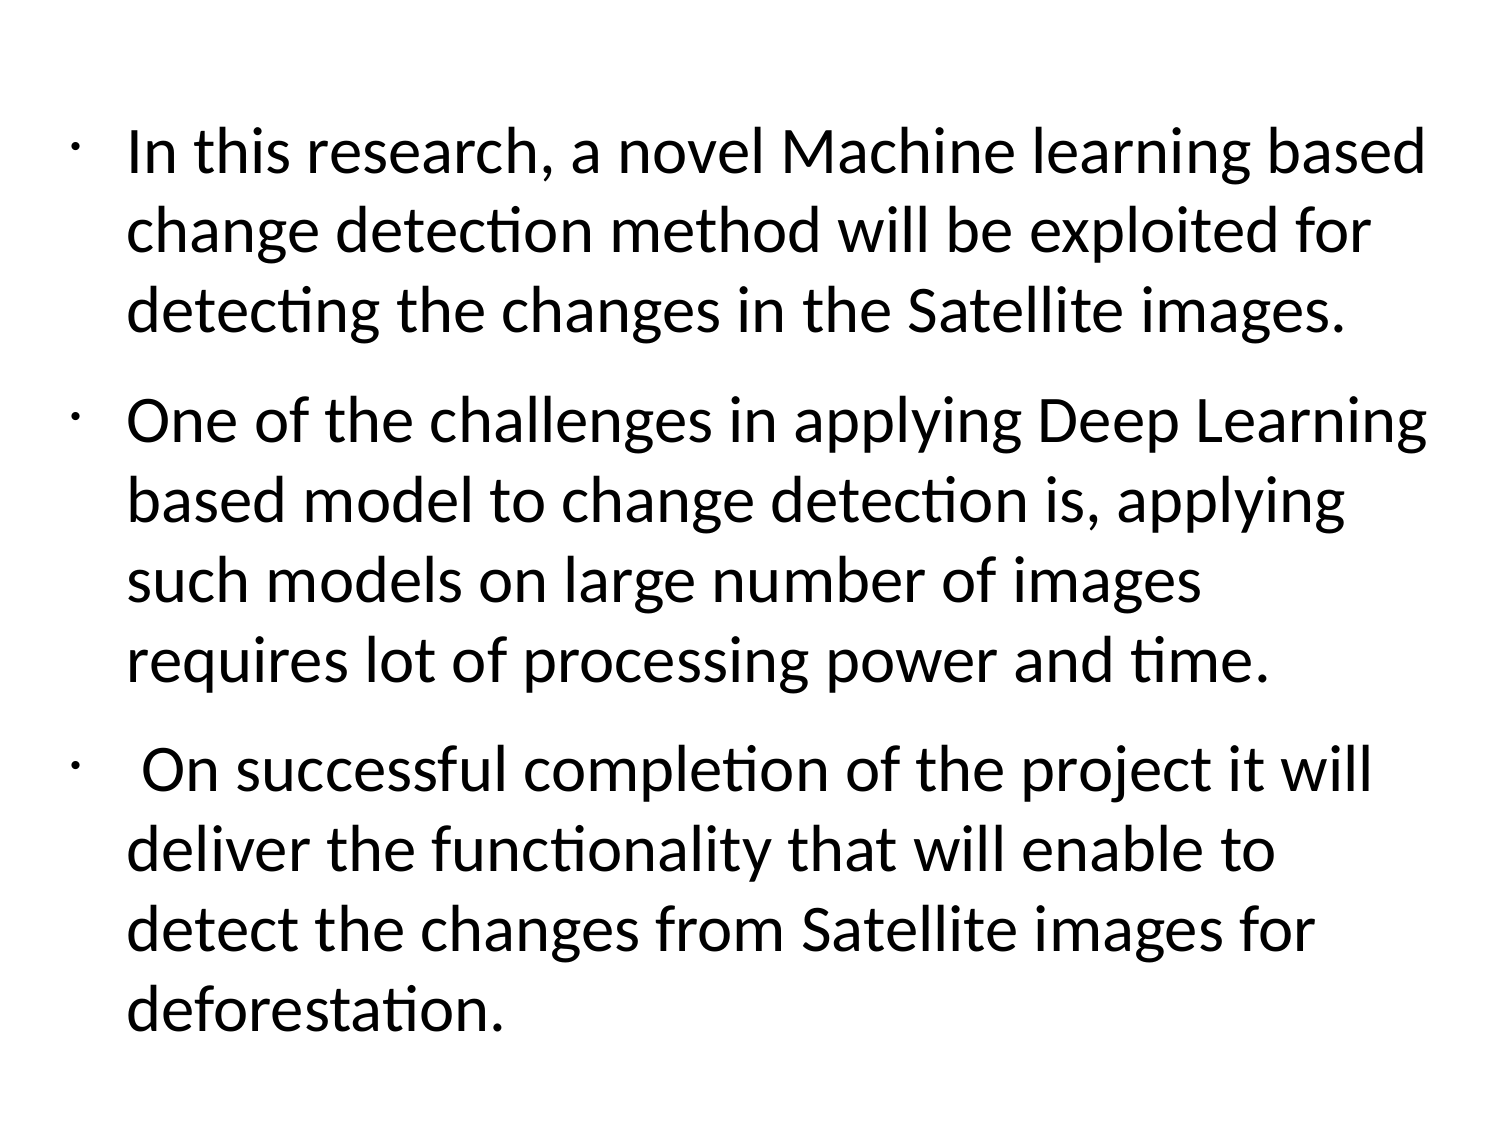

# In this research, a novel Machine learning based change detection method will be exploited for detecting the changes in the Satellite images.
One of the challenges in applying Deep Learning based model to change detection is, applying such models on large number of images requires lot of processing power and time.
 On successful completion of the project it will deliver the functionality that will enable to detect the changes from Satellite images for deforestation.